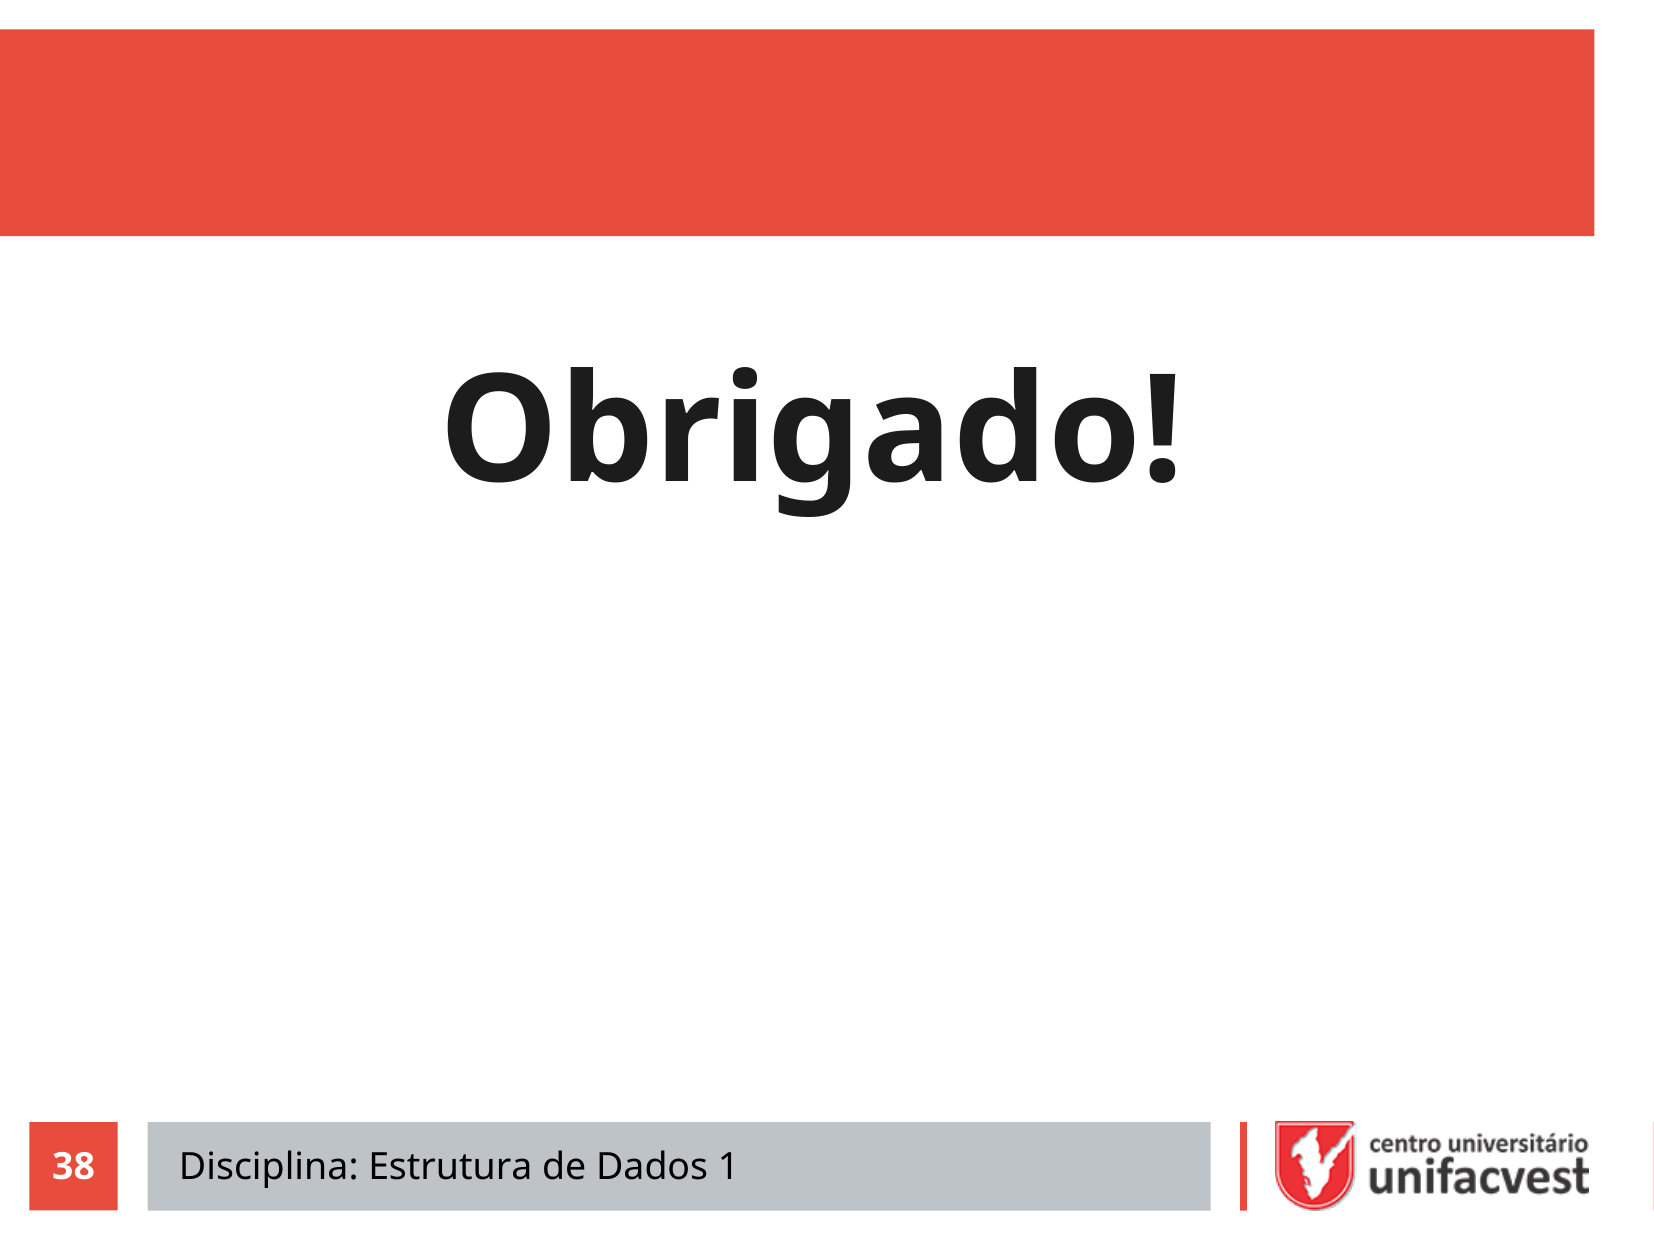

# Obrigado!
38
Disciplina: Estrutura de Dados 1